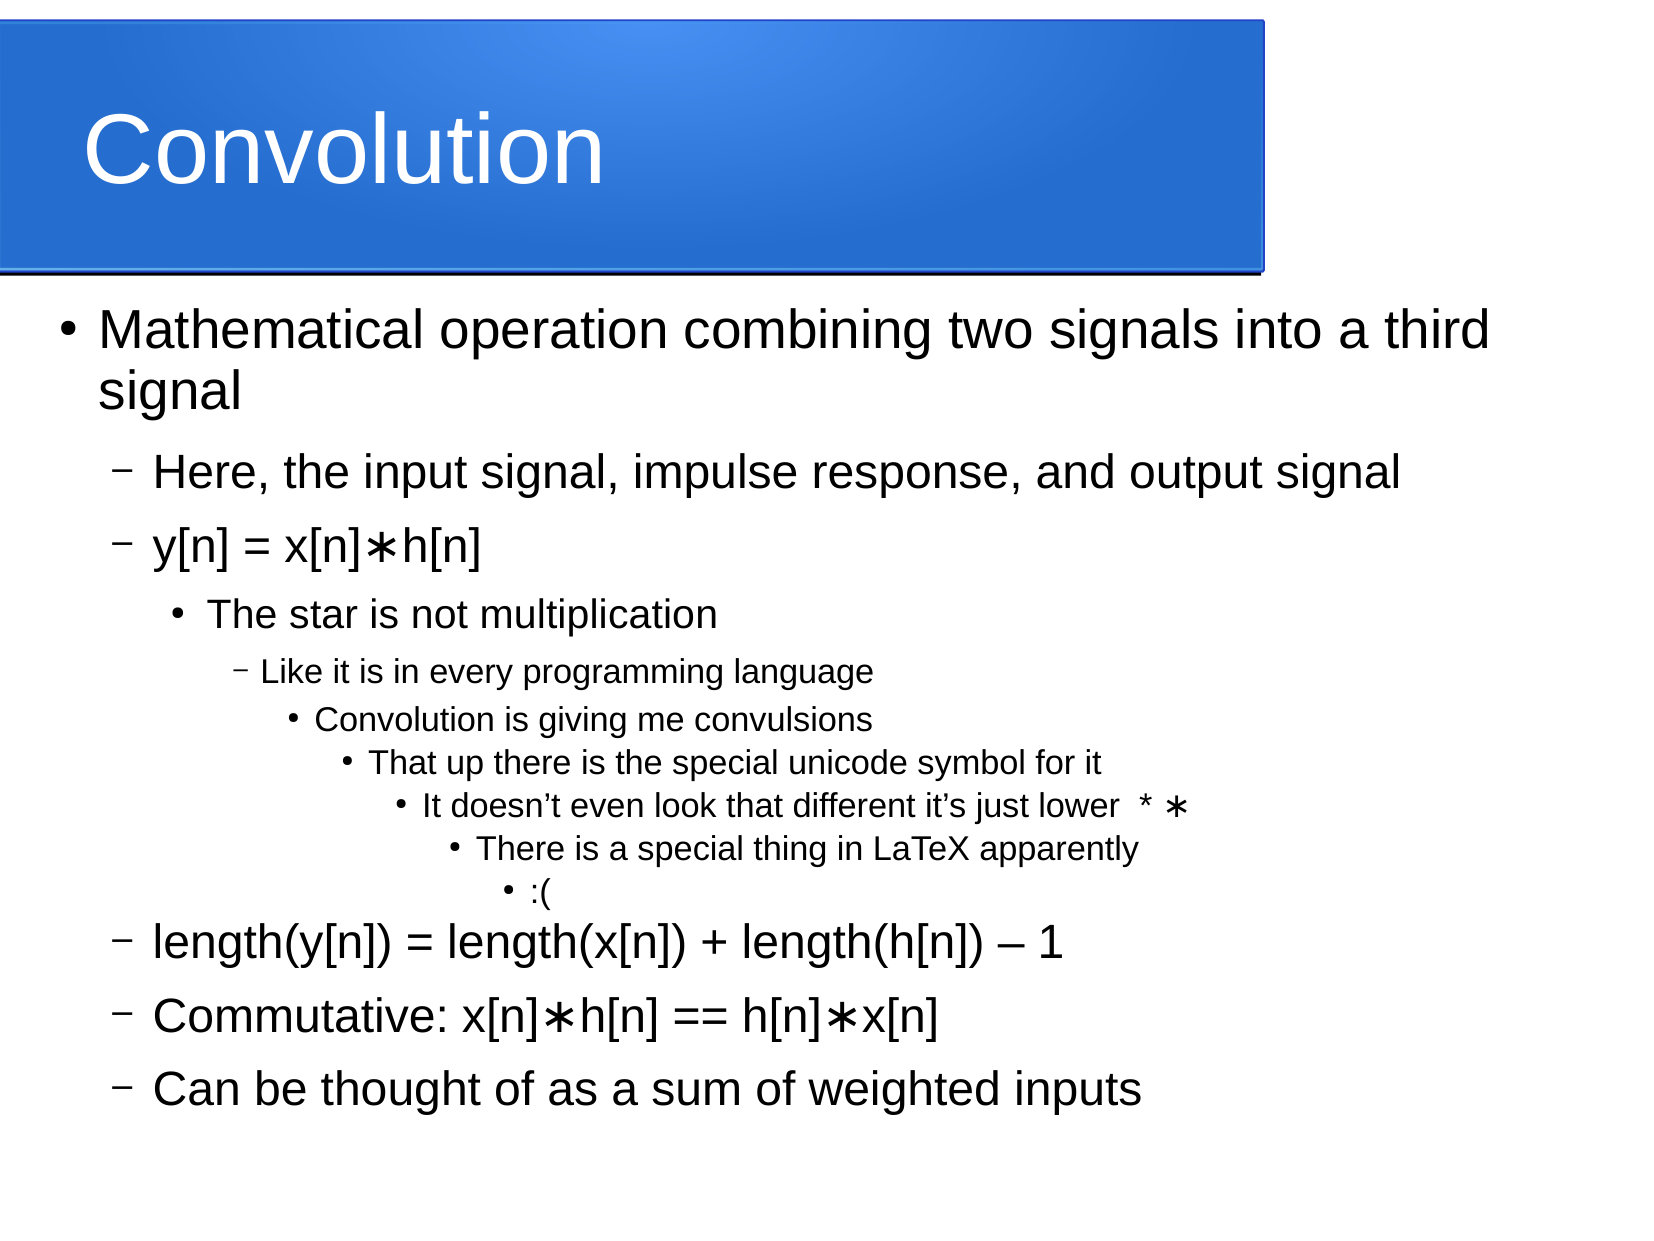

# Convolution
Mathematical operation combining two signals into a third signal
Here, the input signal, impulse response, and output signal
y[n] = x[n]∗h[n]
The star is not multiplication
Like it is in every programming language
Convolution is giving me convulsions
That up there is the special unicode symbol for it
It doesn’t even look that different it’s just lower * ∗
There is a special thing in LaTeX apparently
:(
length(y[n]) = length(x[n]) + length(h[n]) – 1
Commutative: x[n]∗h[n] == h[n]∗x[n]
Can be thought of as a sum of weighted inputs